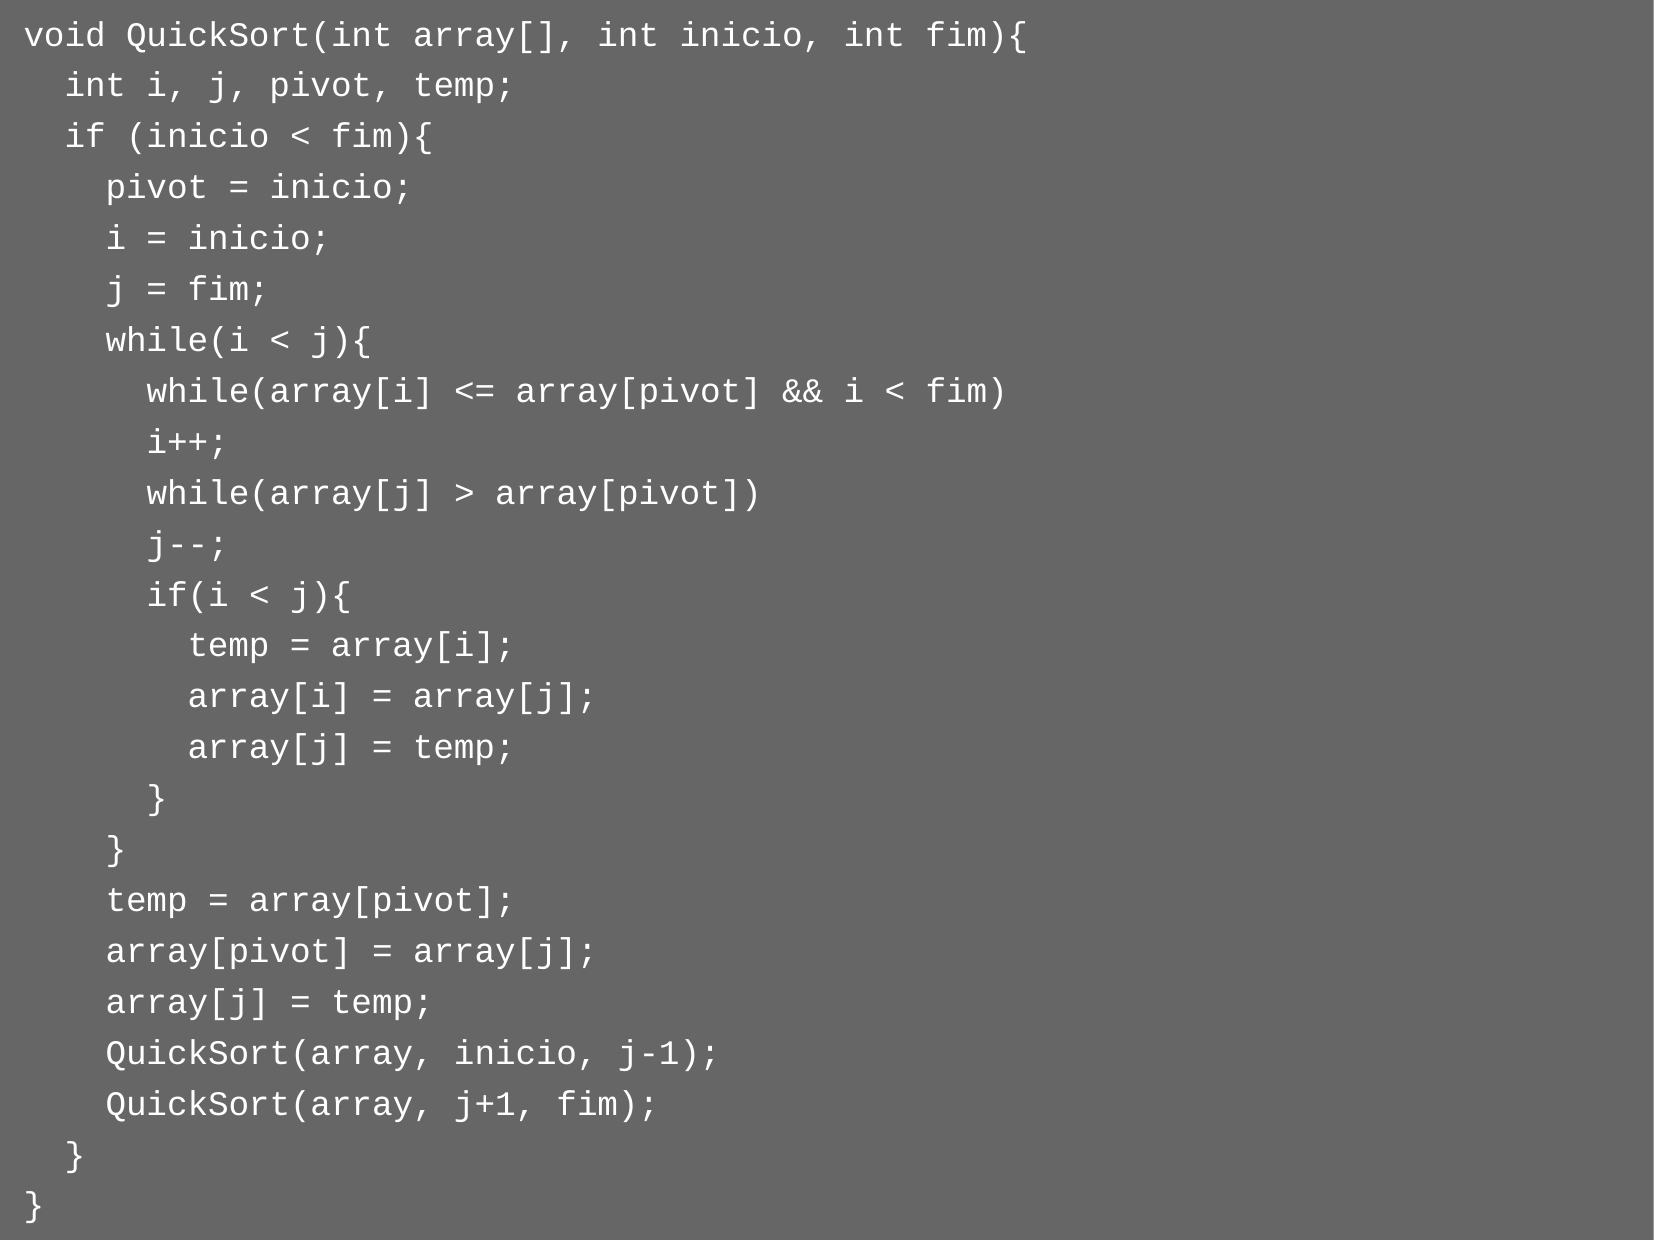

void QuickSort(int array[], int inicio, int fim){
 int i, j, pivot, temp;
 if (inicio < fim){
 pivot = inicio;
 i = inicio;
 j = fim;
 while(i < j){
 while(array[i] <= array[pivot] && i < fim)
 i++;
 while(array[j] > array[pivot])
 j--;
 if(i < j){
 temp = array[i];
 array[i] = array[j];
 array[j] = temp;
 }
 }
 temp = array[pivot];
 array[pivot] = array[j];
 array[j] = temp;
 QuickSort(array, inicio, j-1);
 QuickSort(array, j+1, fim);
 }
}